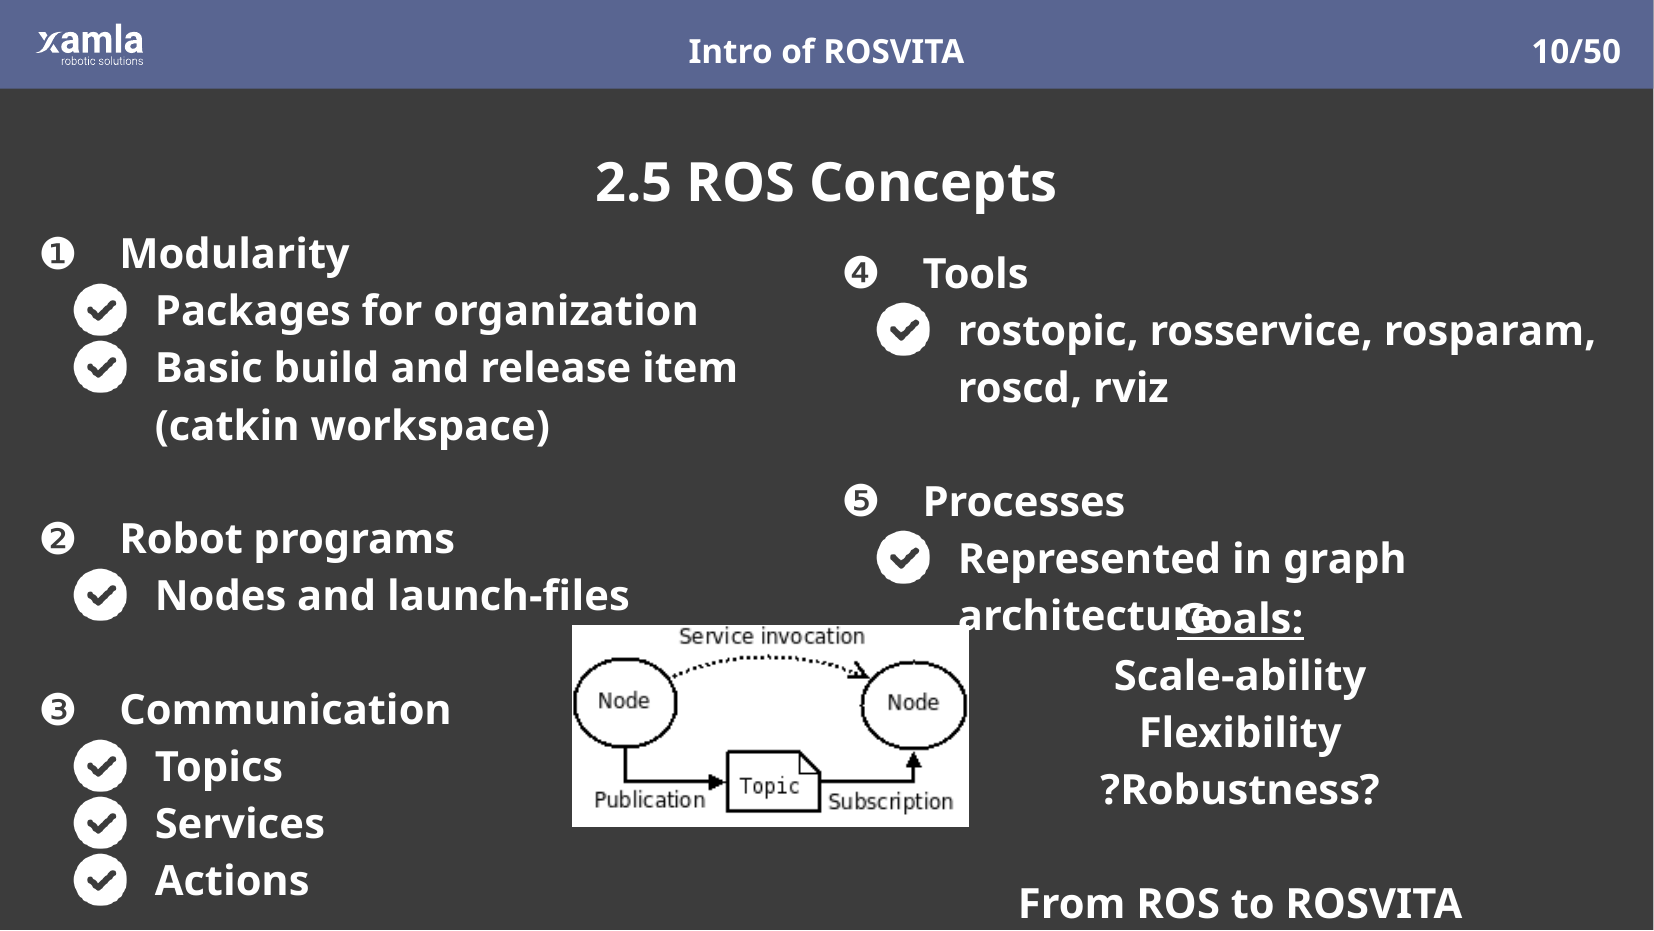

Intro of ROSVITA
10/50
2.5 ROS Concepts
Modularity
Packages for organization
Basic build and release item (catkin workspace)
Robot programs
Nodes and launch-files
Communication
Topics
Services
Actions
Tools
rostopic, rosservice, rosparam, roscd, rviz
Processes
Represented in graph architecture
Goals:
Scale-ability
Flexibility
?Robustness?
From ROS to ROSVITA